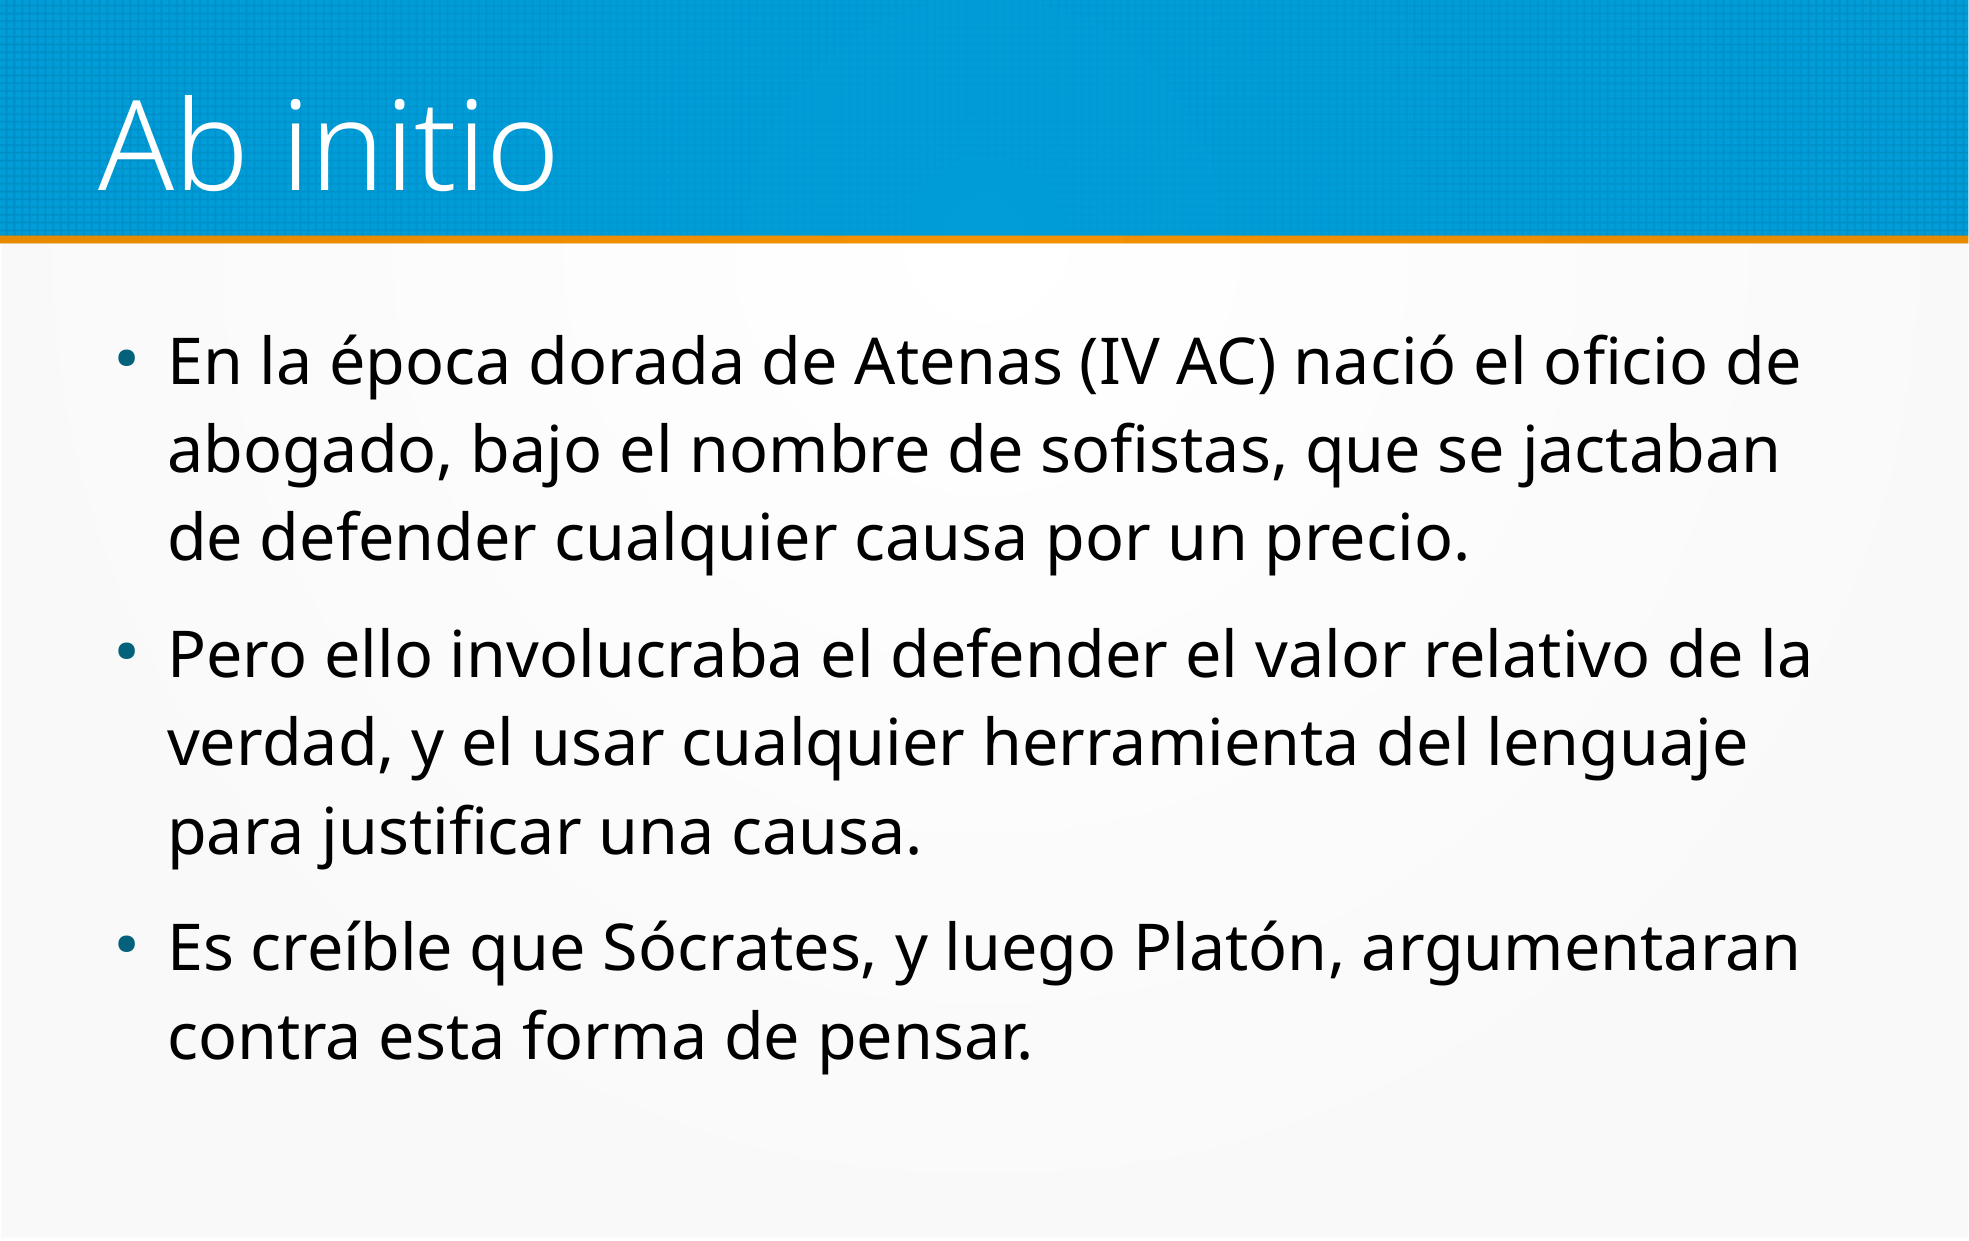

# Ab initio
En la época dorada de Atenas (IV AC) nació el oficio de abogado, bajo el nombre de sofistas, que se jactaban de defender cualquier causa por un precio.
Pero ello involucraba el defender el valor relativo de la verdad, y el usar cualquier herramienta del lenguaje para justificar una causa.
Es creíble que Sócrates, y luego Platón, argumentaran contra esta forma de pensar.